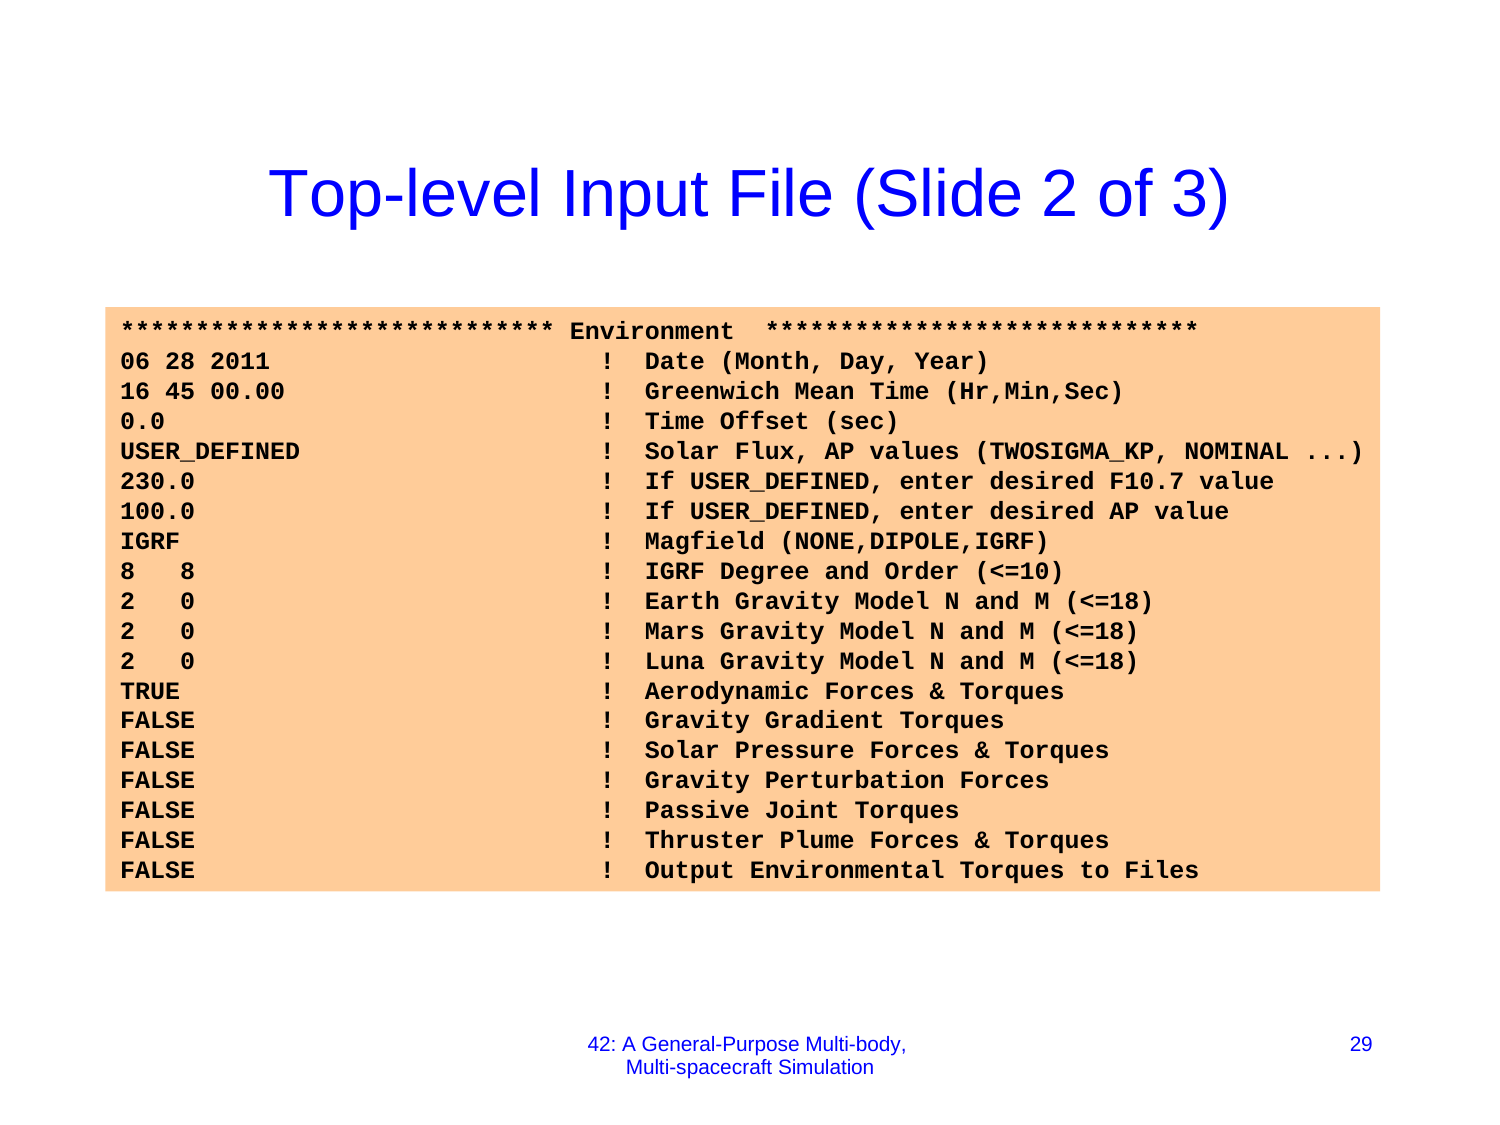

# Top-level Input File (Slide 2 of 3)
***************************** Environment *****************************
06 28 2011 ! Date (Month, Day, Year)
16 45 00.00 ! Greenwich Mean Time (Hr,Min,Sec)
0.0 ! Time Offset (sec)
USER_DEFINED ! Solar Flux, AP values (TWOSIGMA_KP, NOMINAL ...)
230.0 ! If USER_DEFINED, enter desired F10.7 value
100.0 ! If USER_DEFINED, enter desired AP value
IGRF ! Magfield (NONE,DIPOLE,IGRF)
8 8 ! IGRF Degree and Order (<=10)
2 0 ! Earth Gravity Model N and M (<=18)
2 0 ! Mars Gravity Model N and M (<=18)
2 0 ! Luna Gravity Model N and M (<=18)
TRUE ! Aerodynamic Forces & Torques
FALSE ! Gravity Gradient Torques
FALSE ! Solar Pressure Forces & Torques
FALSE ! Gravity Perturbation Forces
FALSE ! Passive Joint Torques
FALSE ! Thruster Plume Forces & Torques
FALSE ! Output Environmental Torques to Files
42: The Mostly Harmless Simulation
29